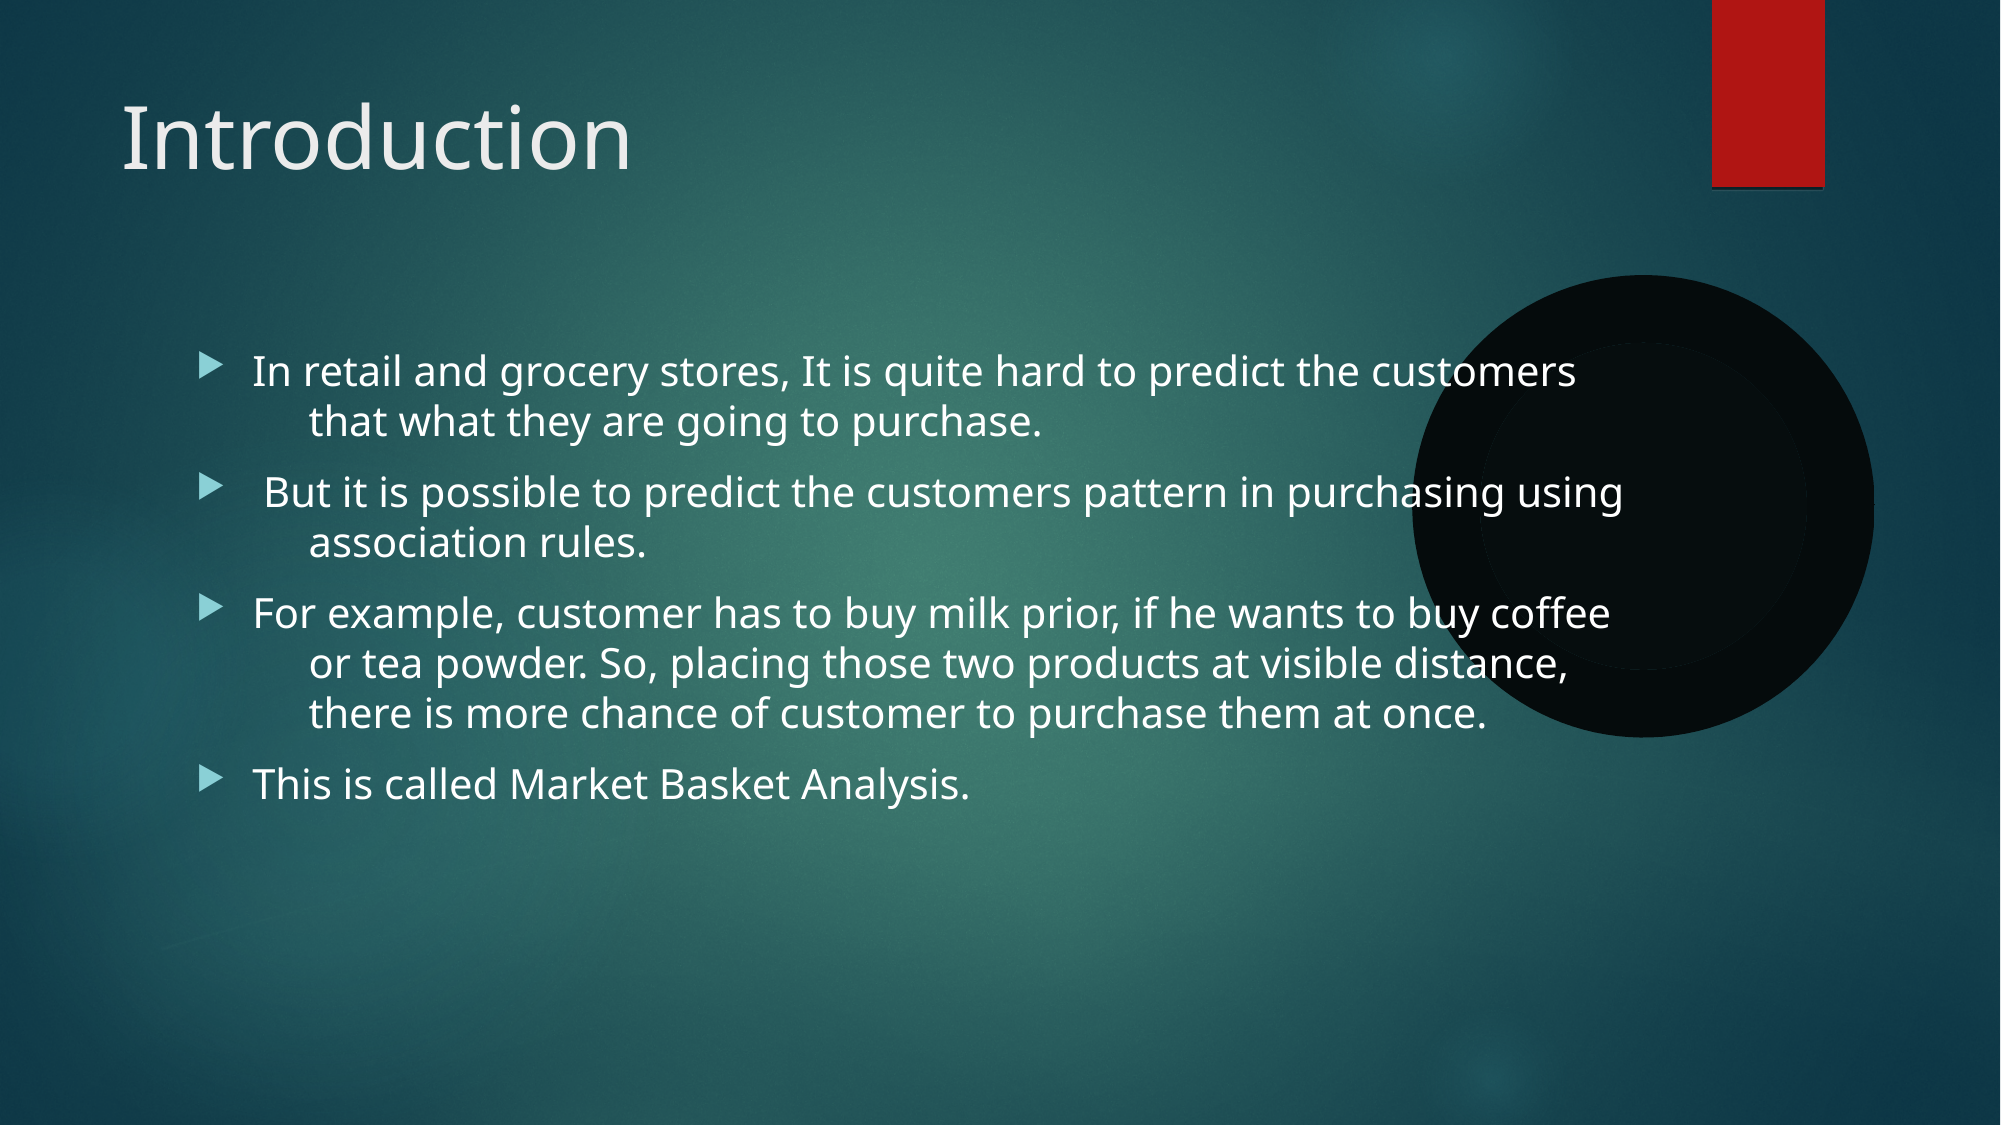

# Introduction
In retail and grocery stores, It is quite hard to predict the customers that what they are going to purchase.
 But it is possible to predict the customers pattern in purchasing using association rules.
For example, customer has to buy milk prior, if he wants to buy coffee or tea powder. So, placing those two products at visible distance, there is more chance of customer to purchase them at once.
This is called Market Basket Analysis.